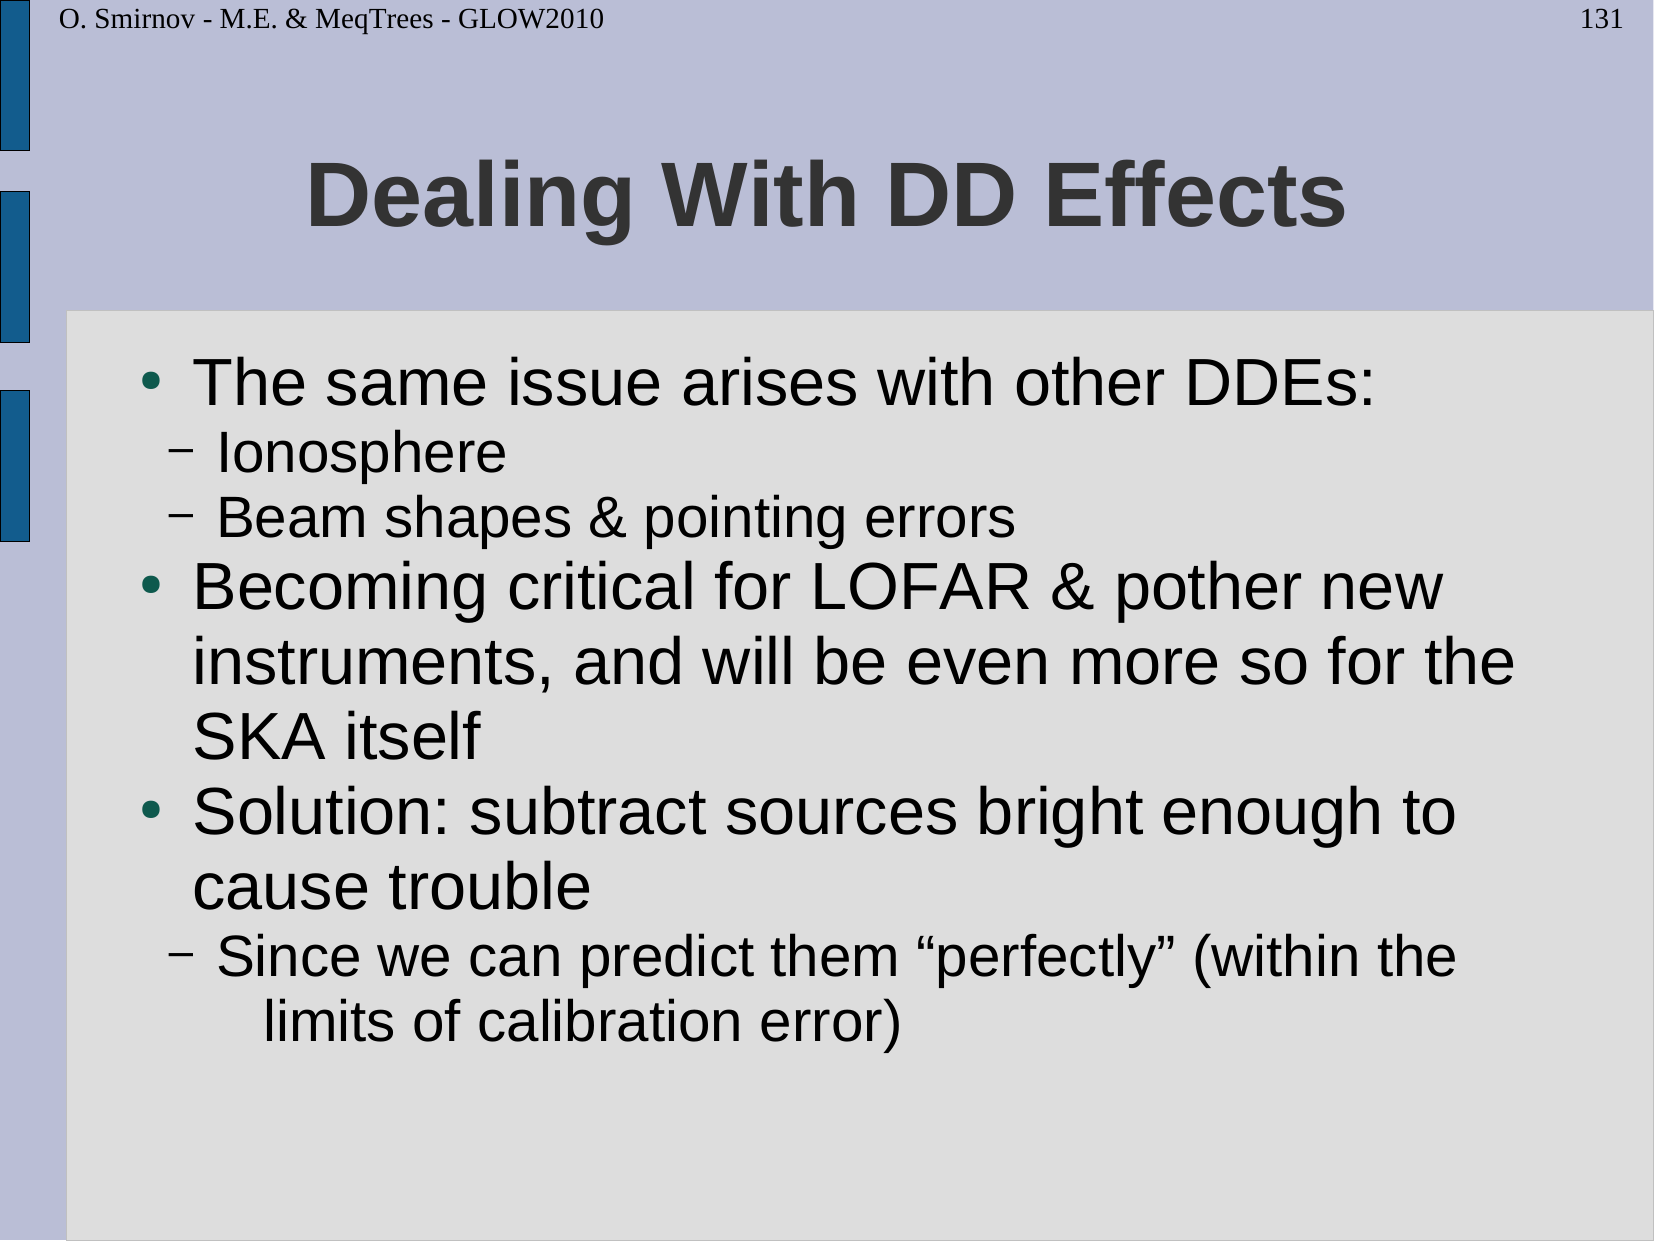

O. Smirnov - M.E. & MeqTrees - GLOW2010
131
# Dealing With DD Effects
The same issue arises with other DDEs:
Ionosphere
Beam shapes & pointing errors
Becoming critical for LOFAR & pother new instruments, and will be even more so for the SKA itself
Solution: subtract sources bright enough to cause trouble
Since we can predict them “perfectly” (within the limits of calibration error)